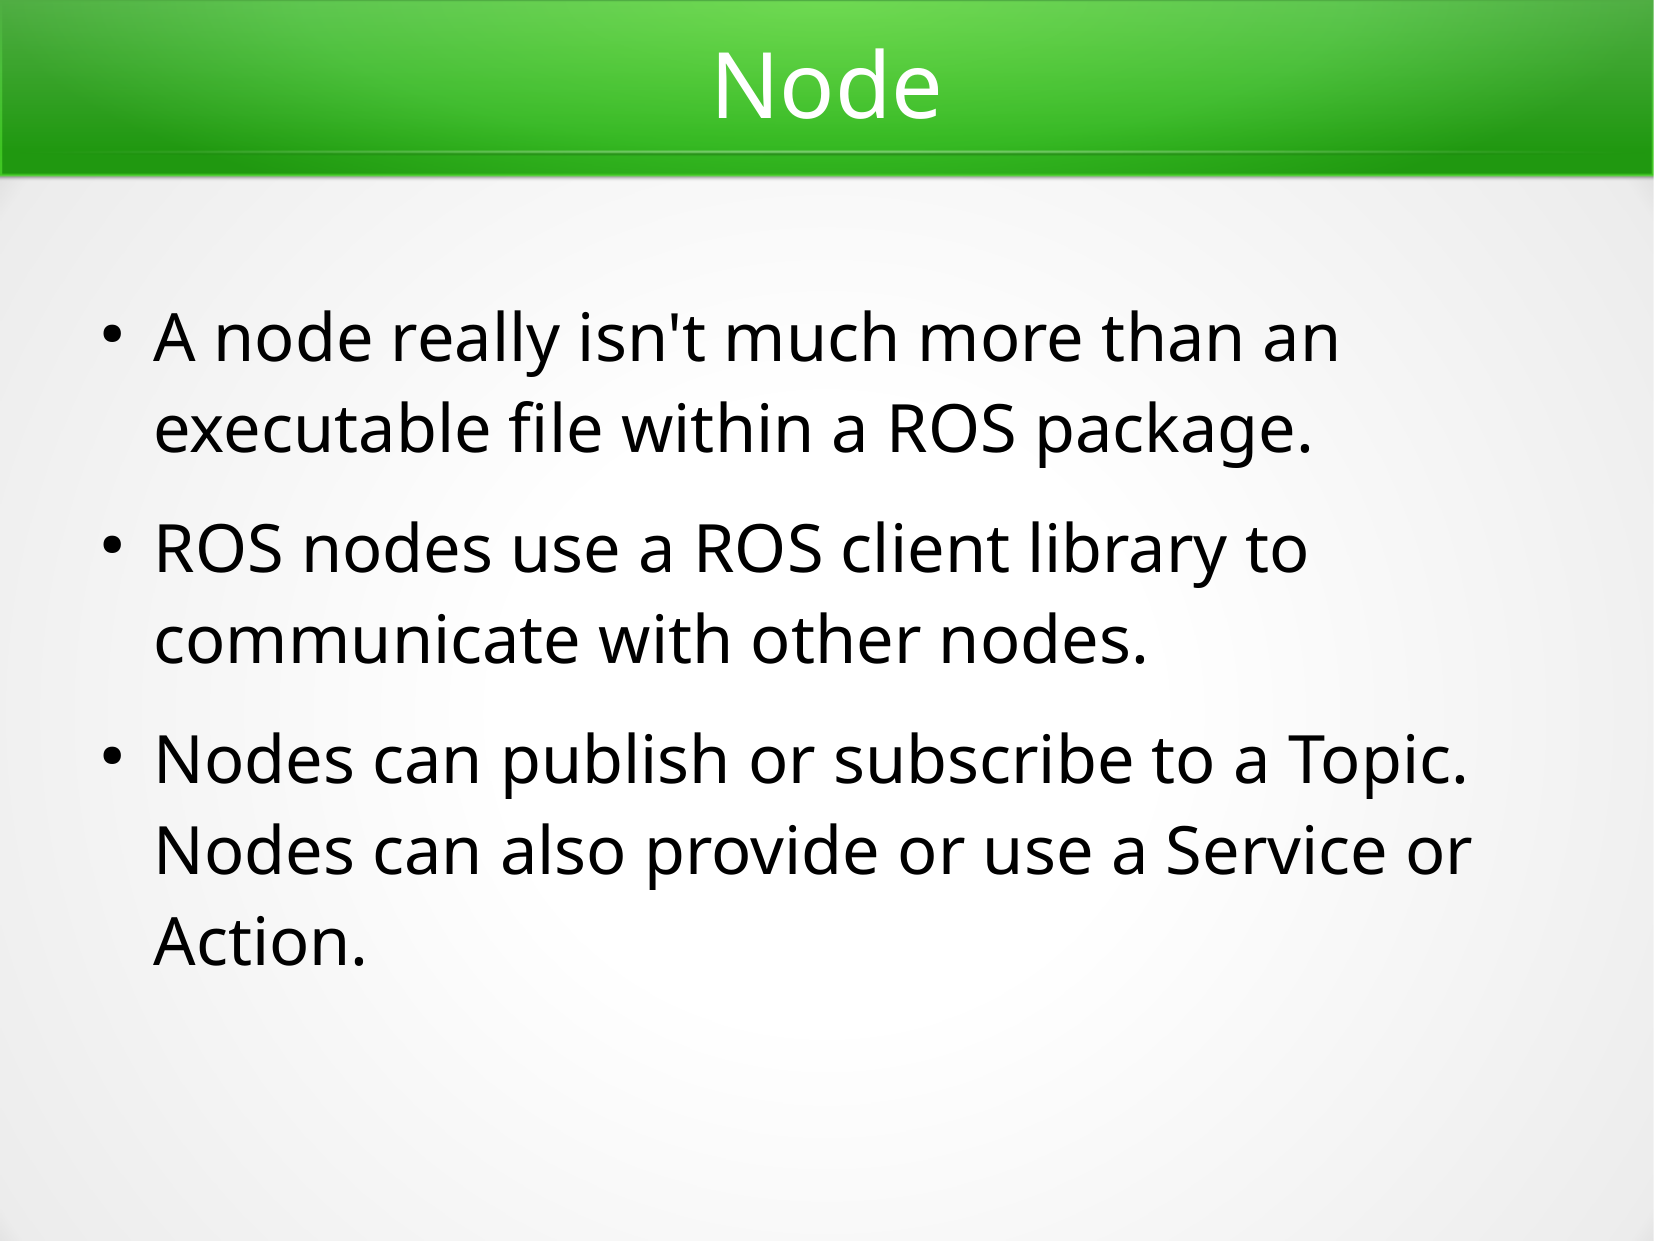

# Node
A node really isn't much more than an executable file within a ROS package.
ROS nodes use a ROS client library to communicate with other nodes.
Nodes can publish or subscribe to a Topic. Nodes can also provide or use a Service or Action.